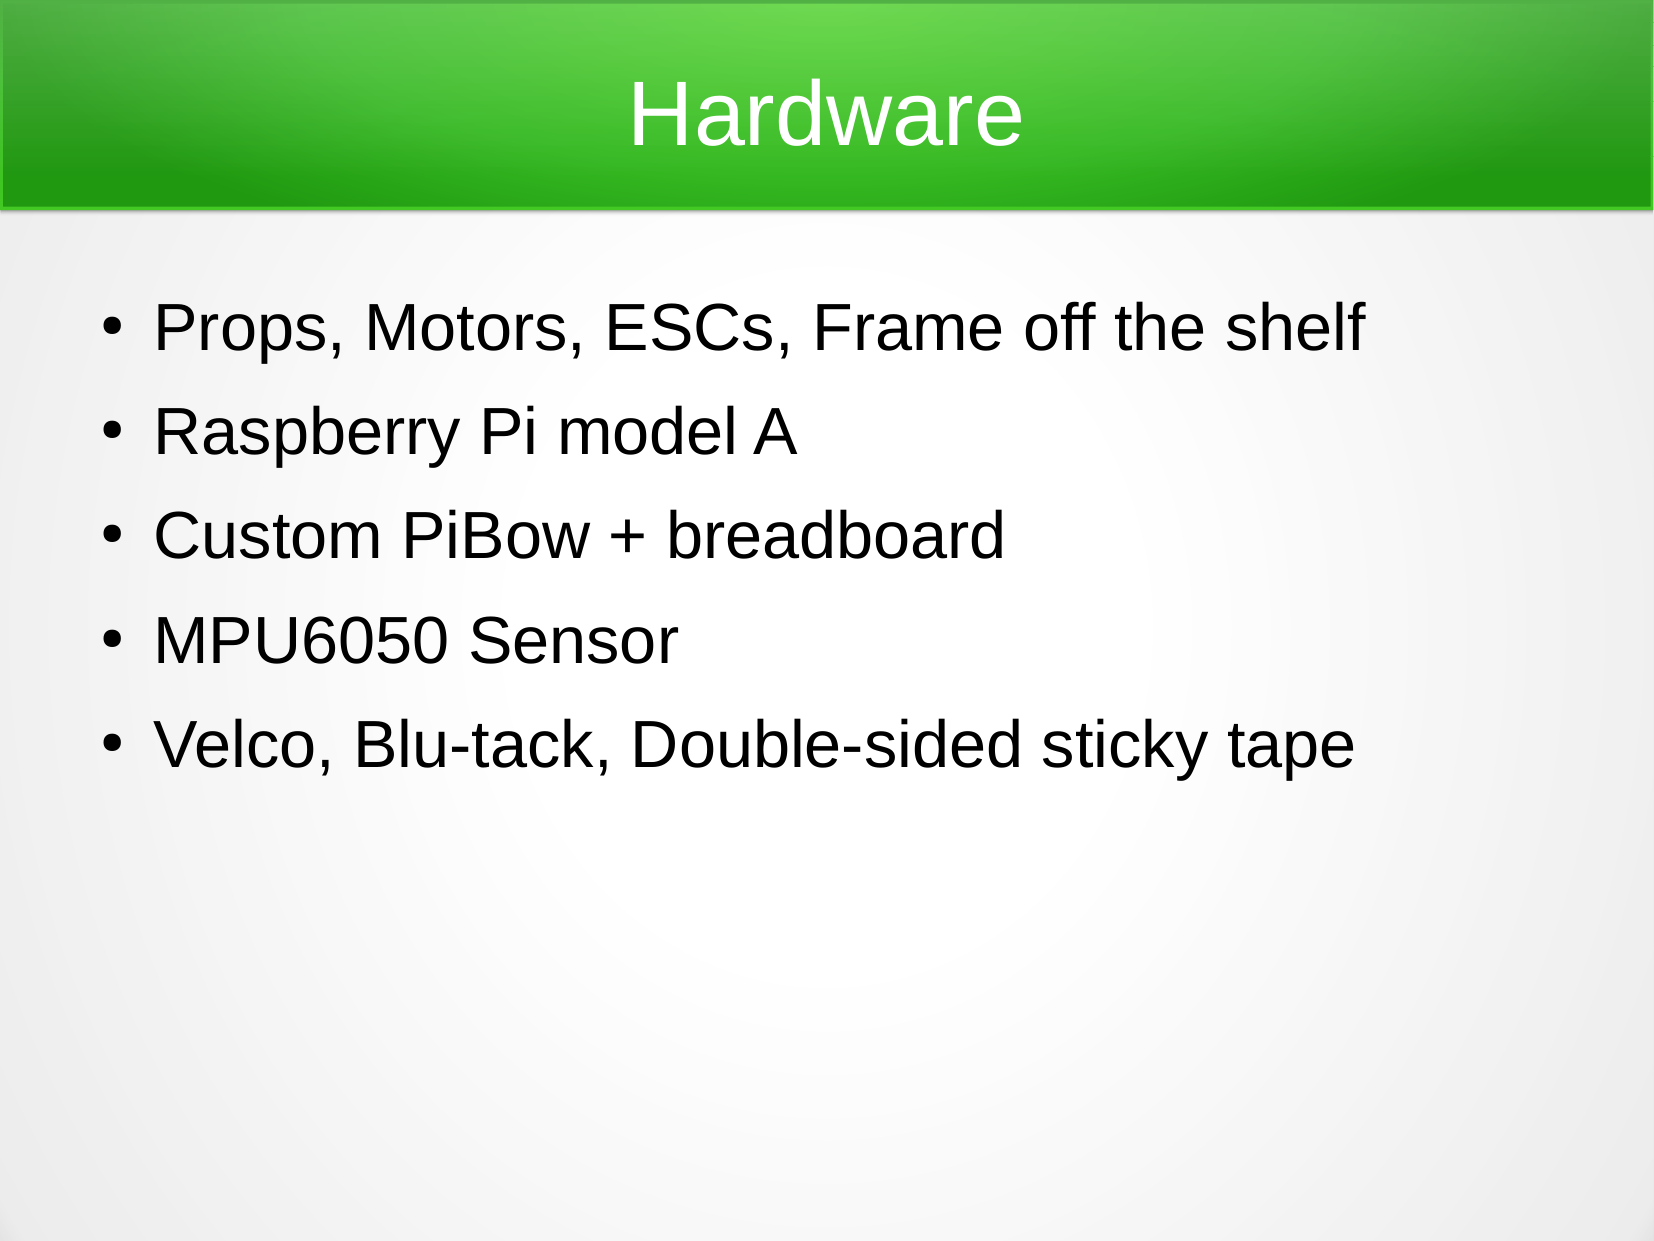

# Hardware
Props, Motors, ESCs, Frame off the shelf
Raspberry Pi model A
Custom PiBow + breadboard
MPU6050 Sensor
Velco, Blu-tack, Double-sided sticky tape